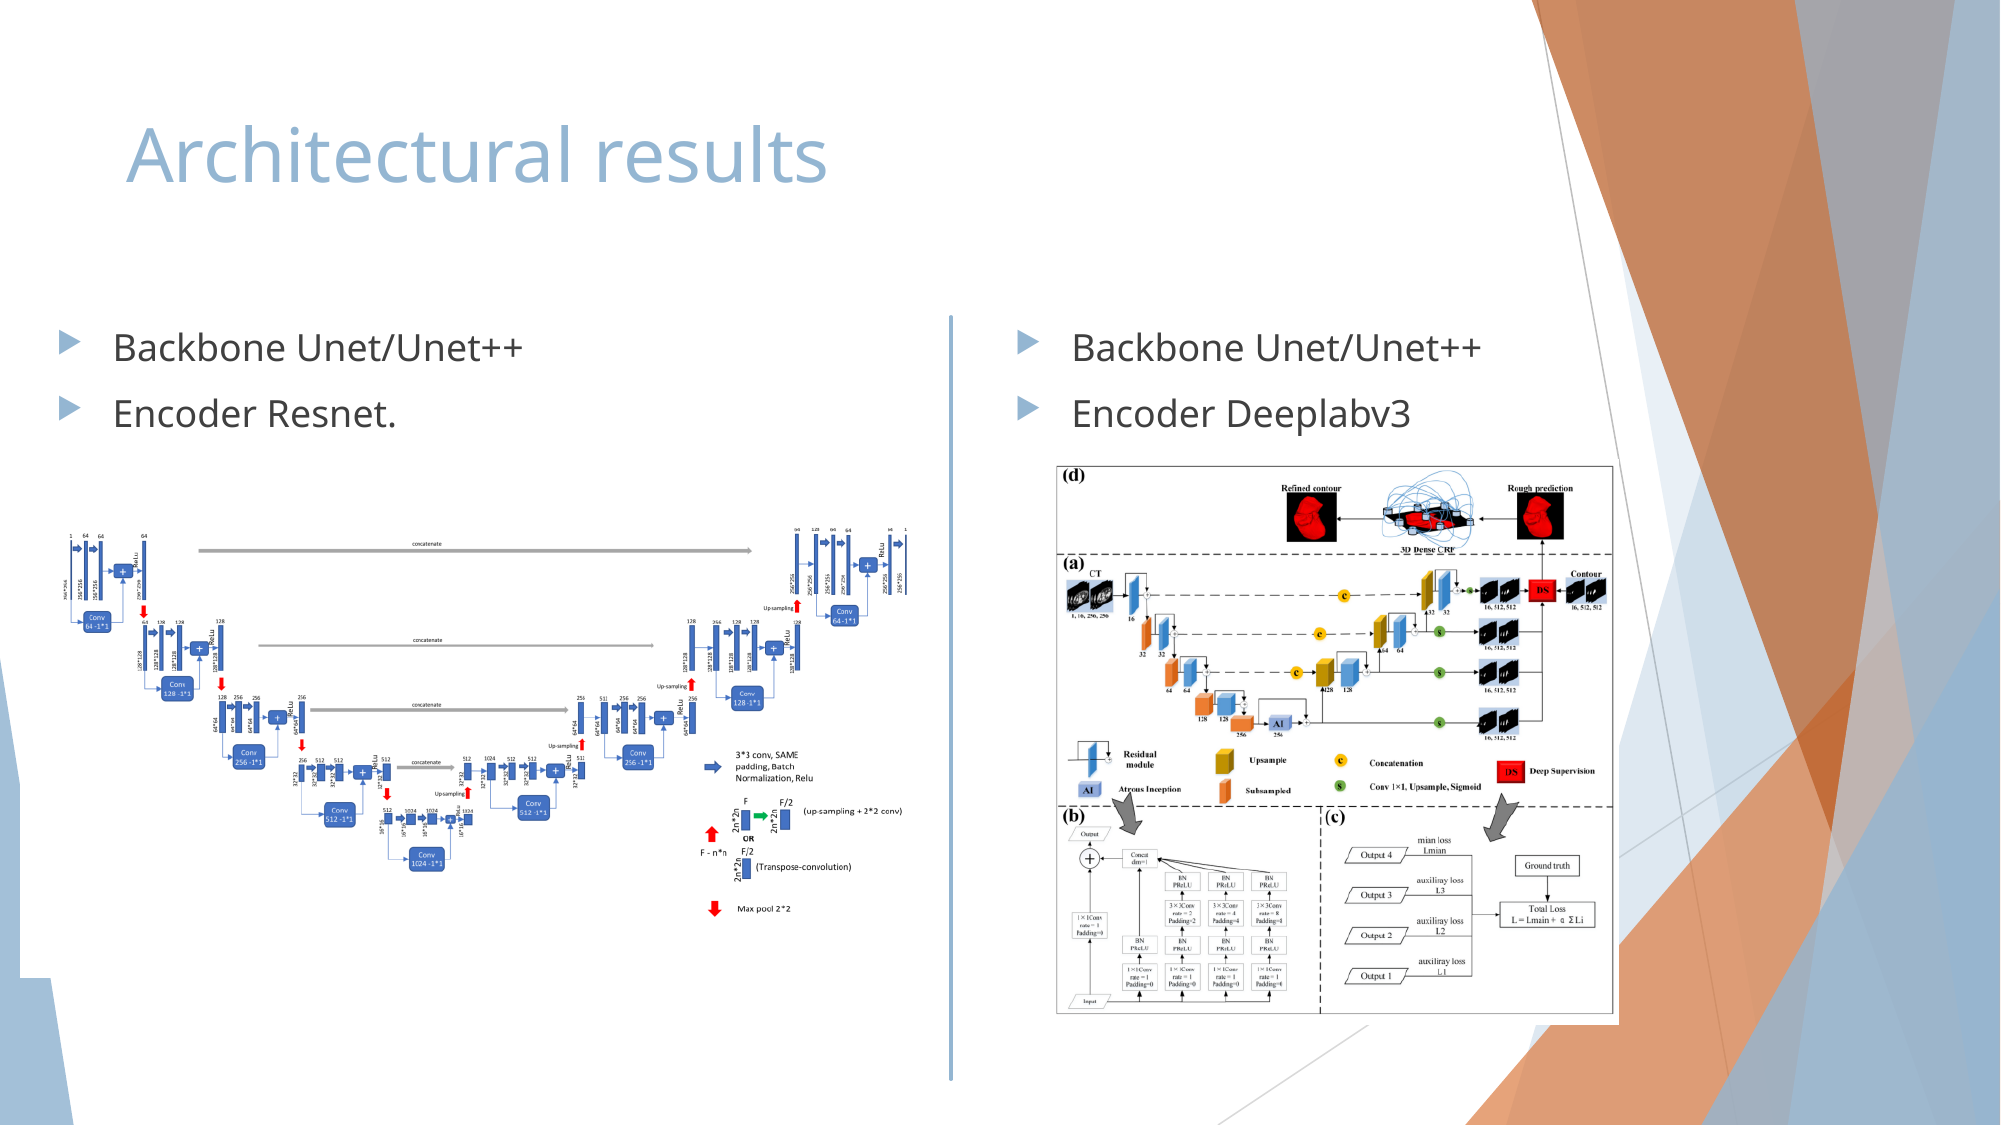

# Architectural results
Backbone Unet/Unet++
Encoder Resnet.
Backbone Unet/Unet++
Encoder Deeplabv3